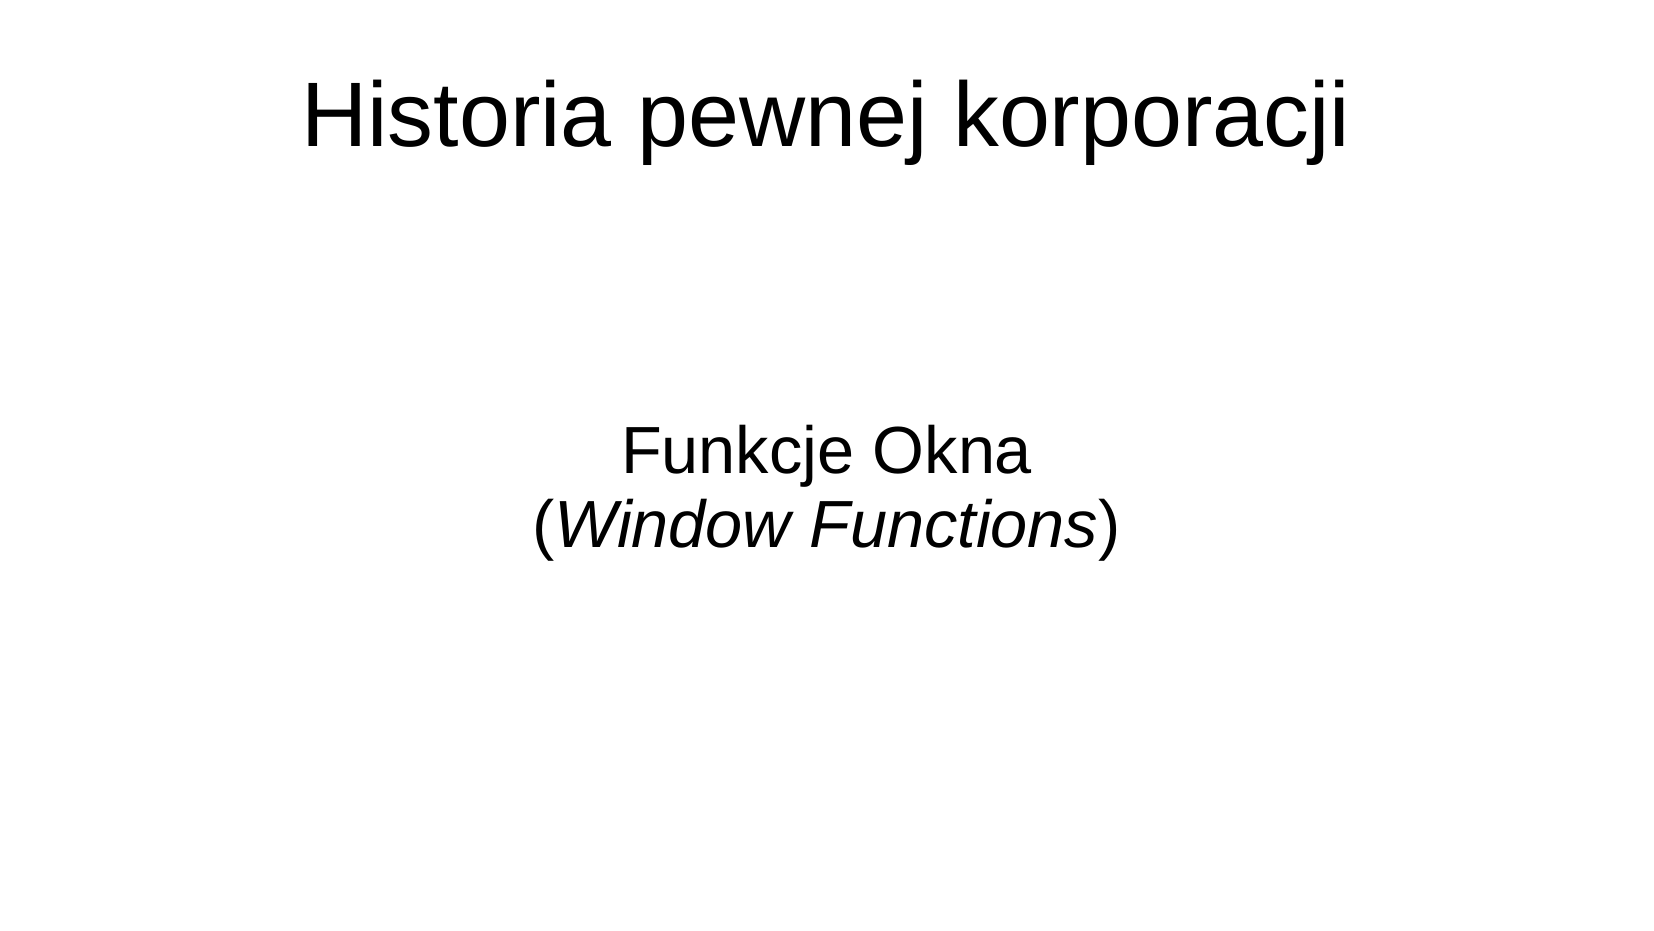

# Historia pewnej korporacji
Funkcje Okna
(Window Functions)